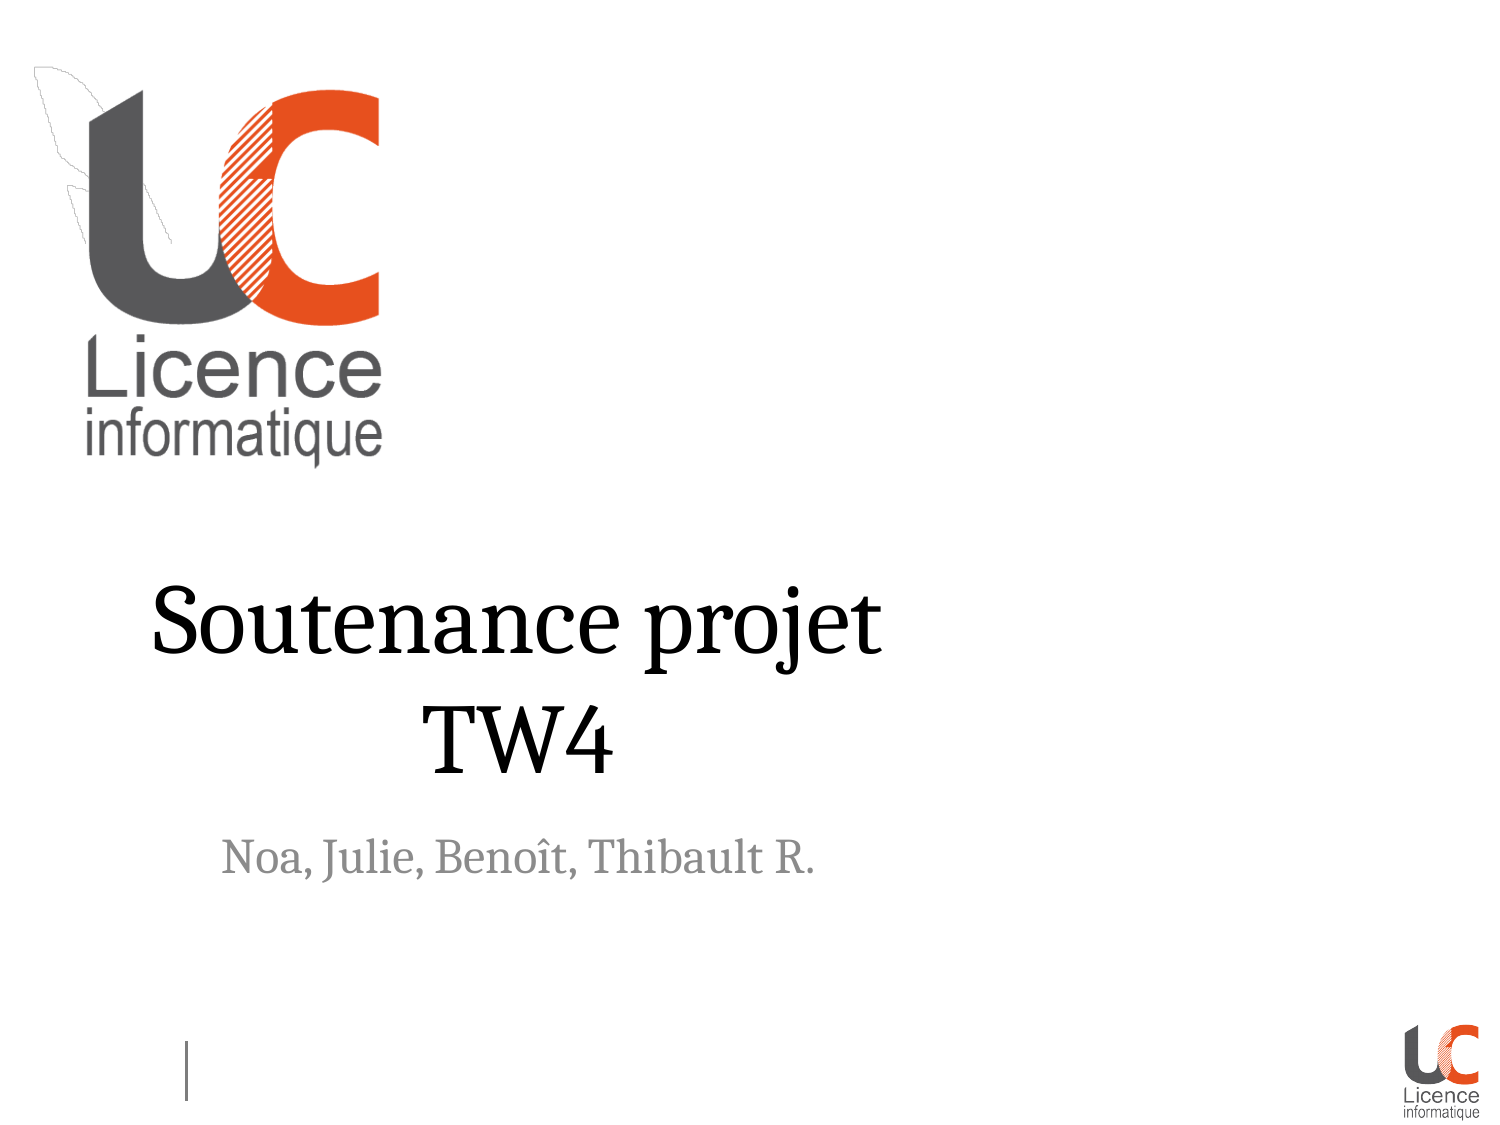

# Soutenance projet TW4
Noa, Julie, Benoît, Thibault R.